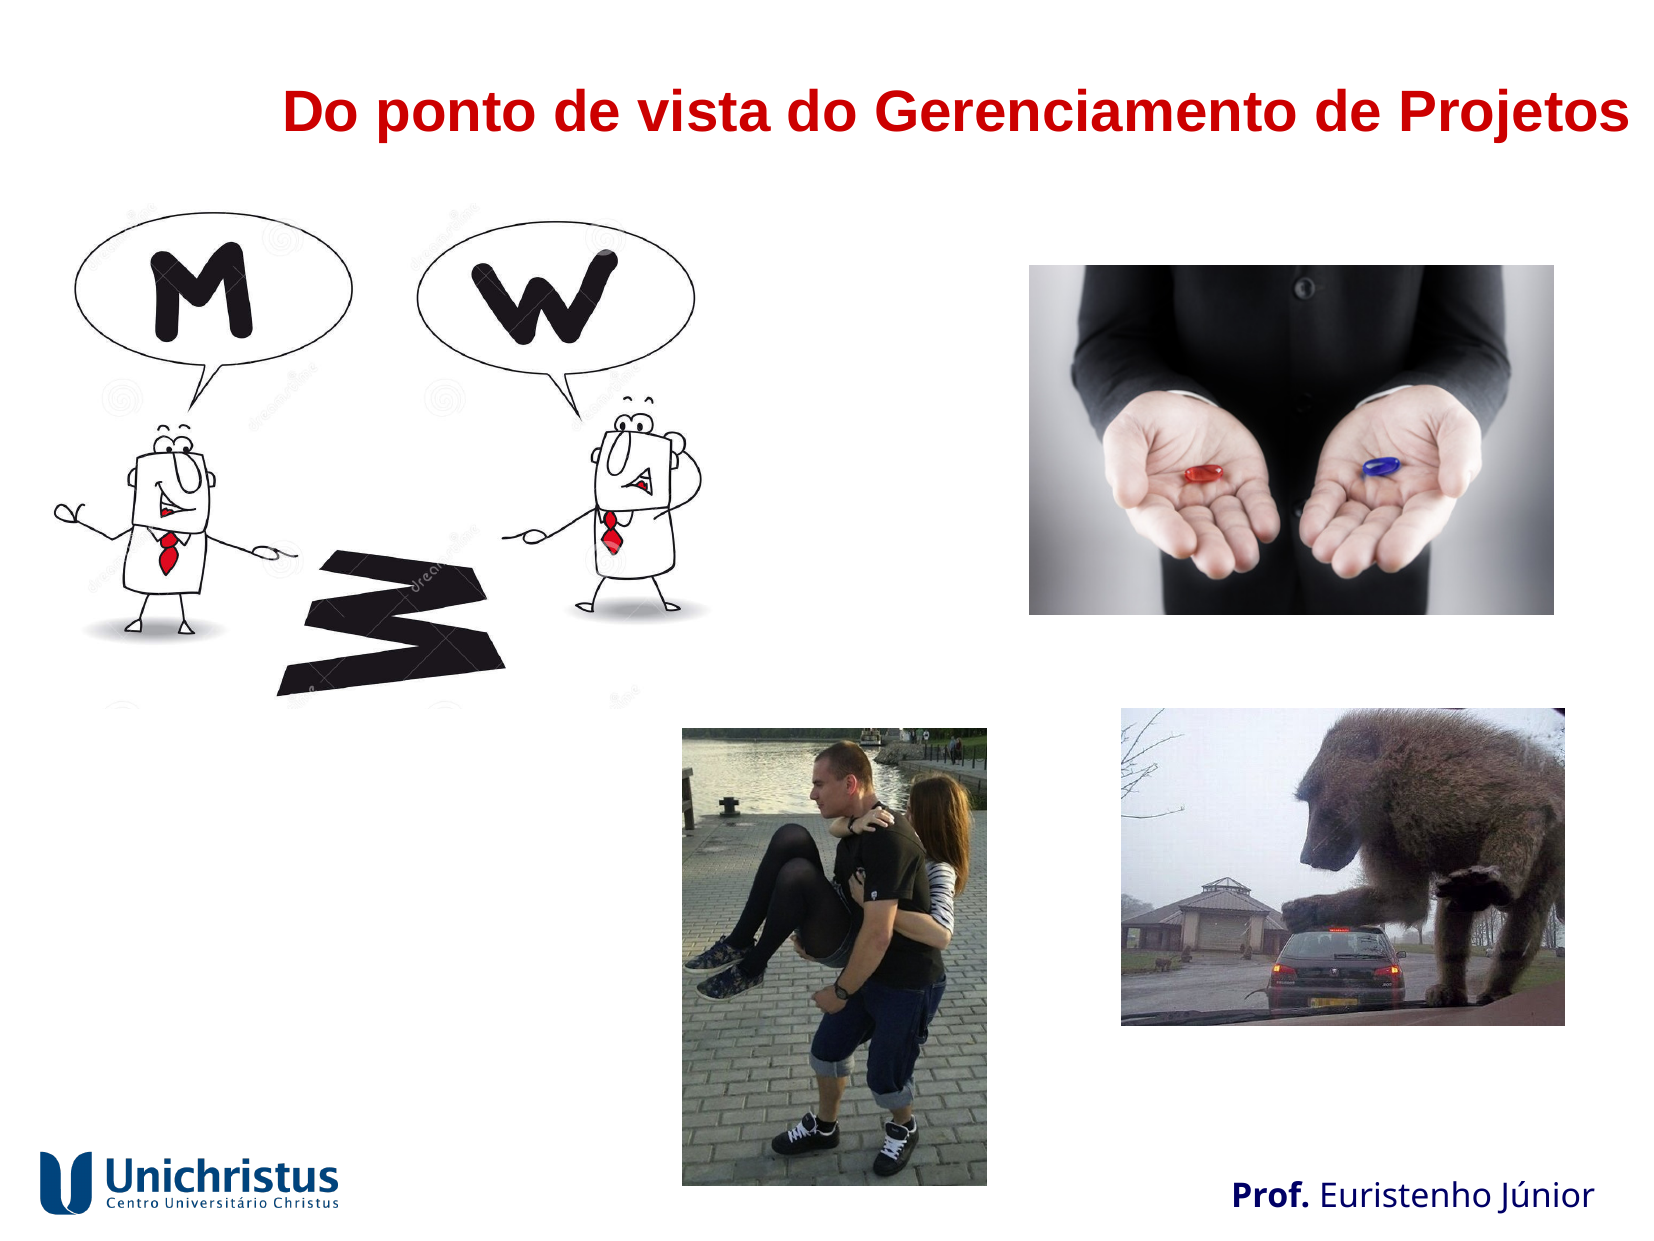

Do ponto de vista do Gerenciamento de Projetos
Prof. Euristenho Júnior